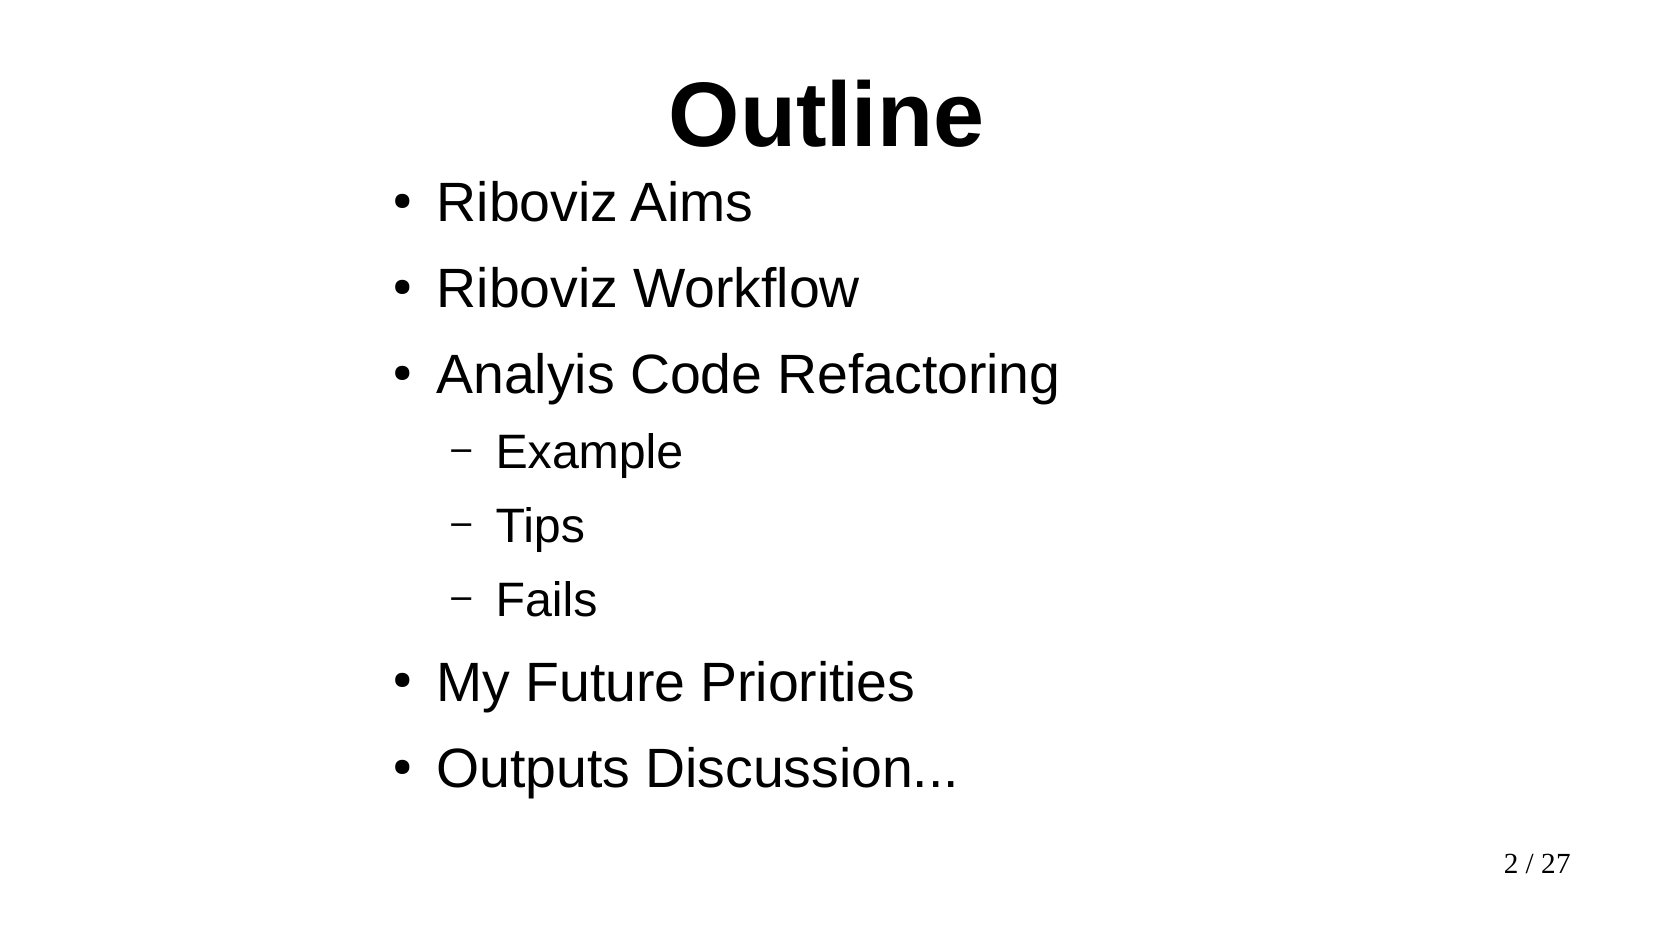

# Outline
Riboviz Aims
Riboviz Workflow
Analyis Code Refactoring
Example
Tips
Fails
My Future Priorities
Outputs Discussion...
2